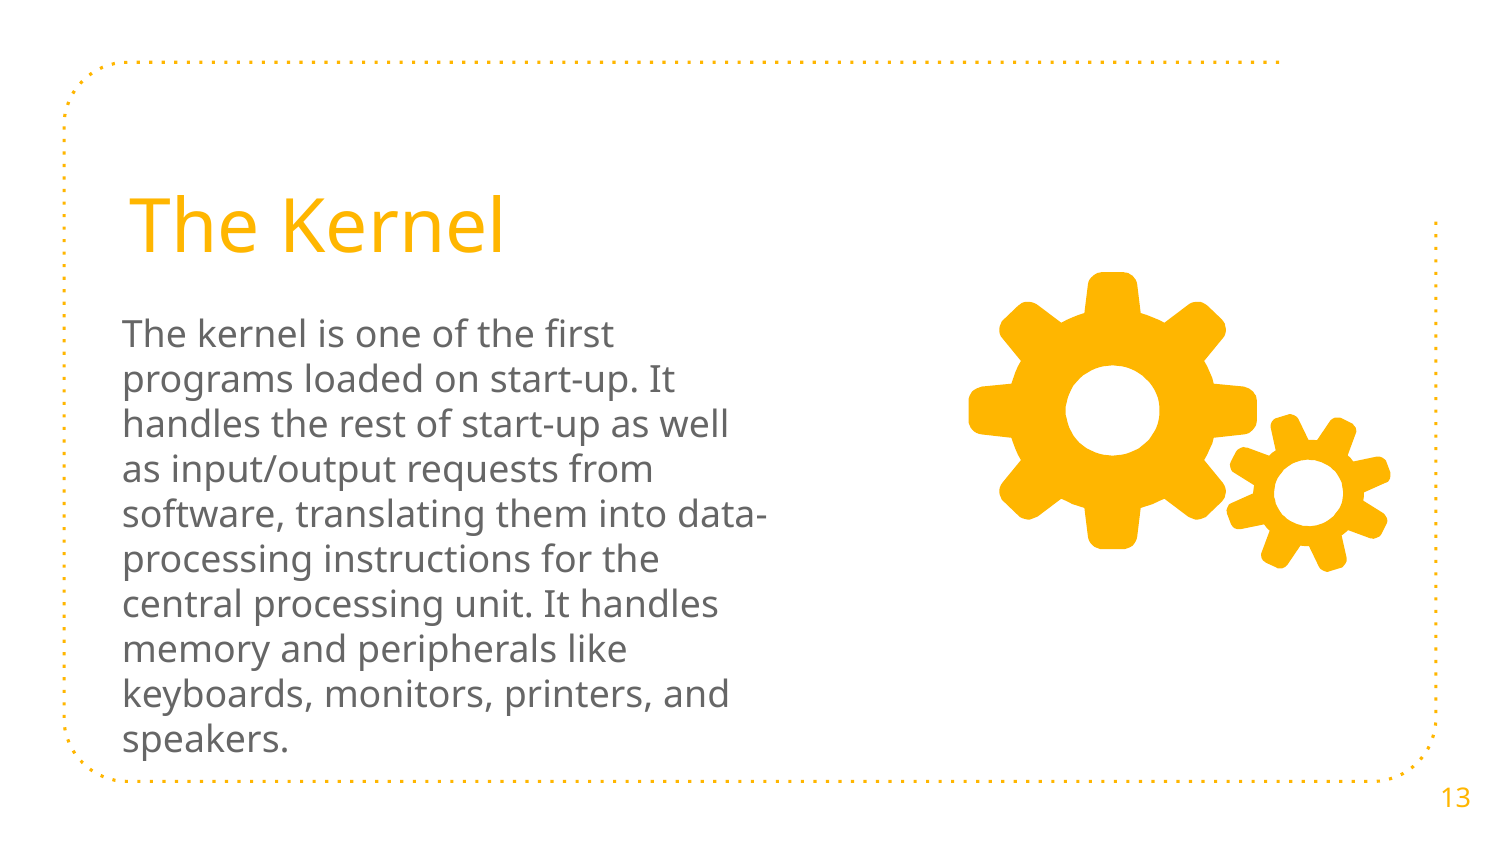

# The Kernel
The kernel is one of the first programs loaded on start-up. It handles the rest of start-up as well as input/output requests from software, translating them into data-processing instructions for the central processing unit. It handles memory and peripherals like keyboards, monitors, printers, and speakers.